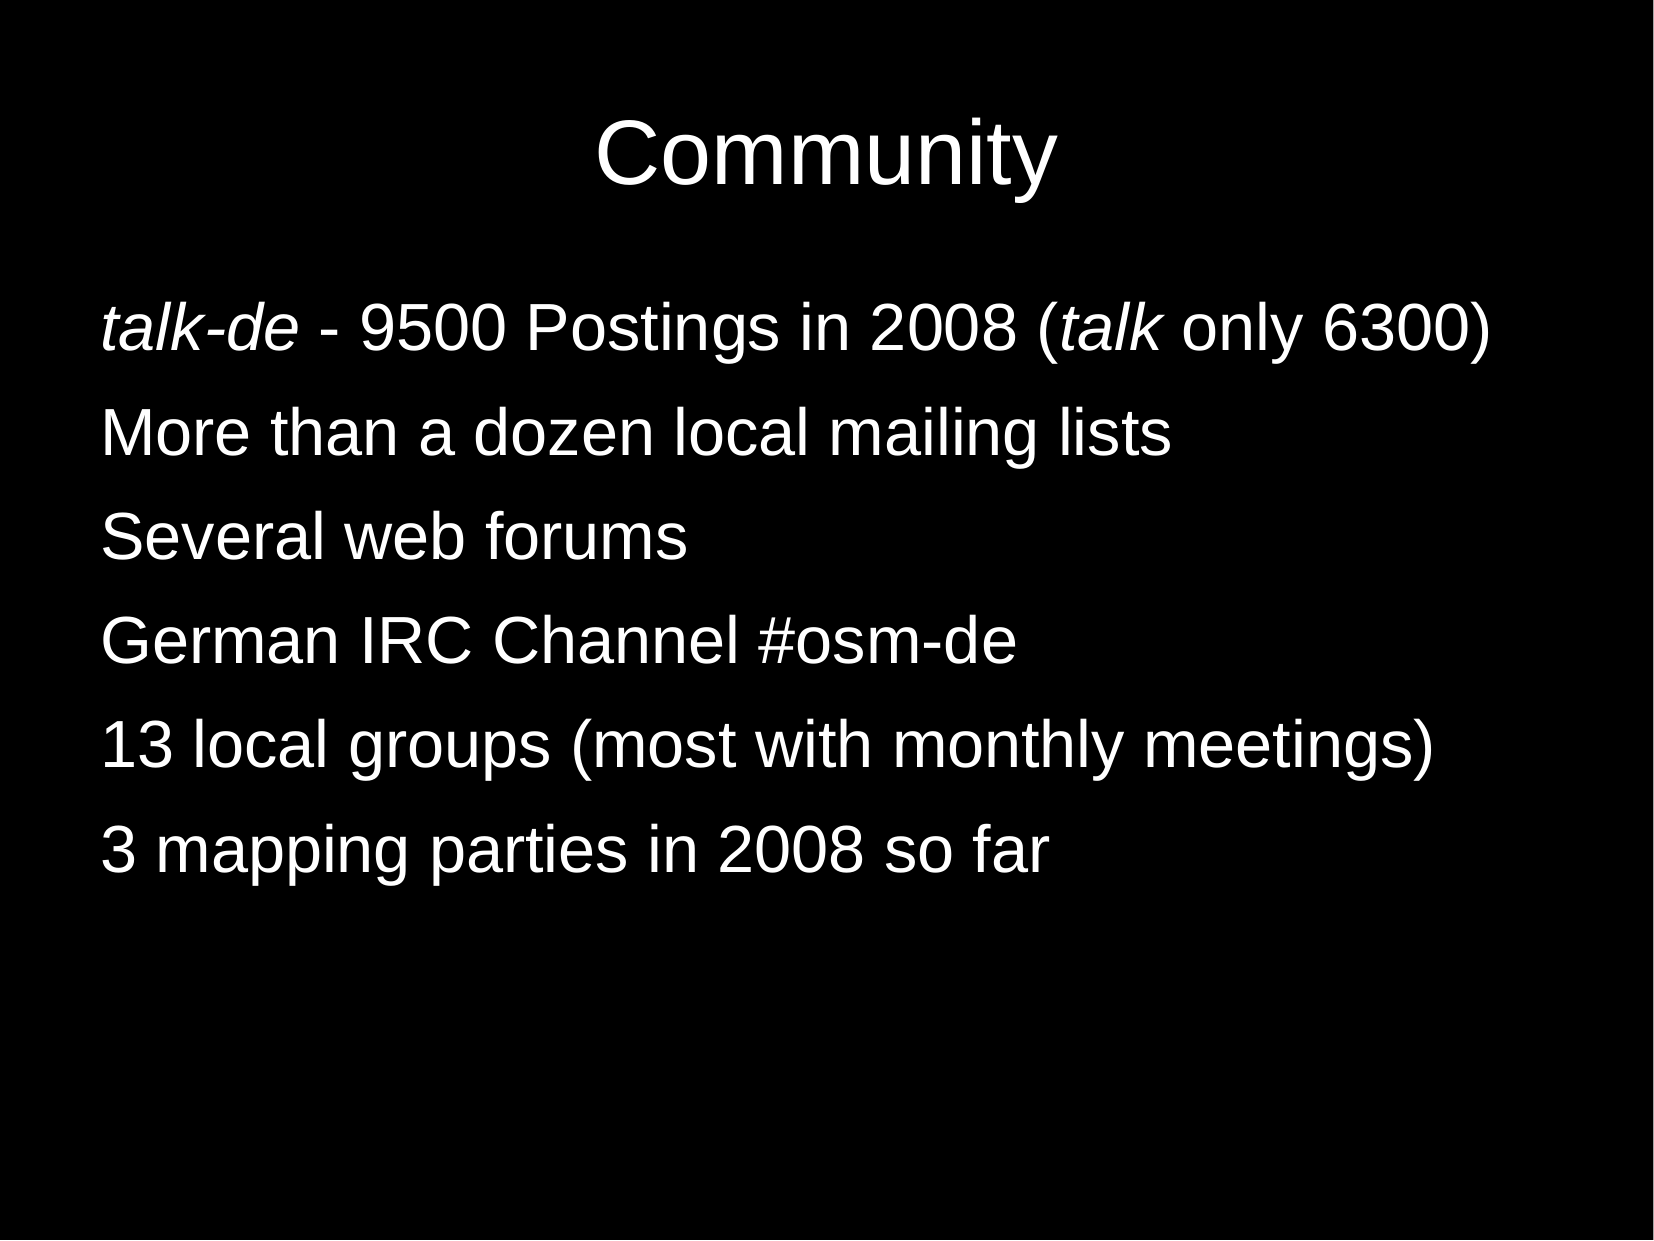

# Community
talk-de - 9500 Postings in 2008 (talk only 6300)
More than a dozen local mailing lists
Several web forums
German IRC Channel #osm-de
13 local groups (most with monthly meetings)
3 mapping parties in 2008 so far